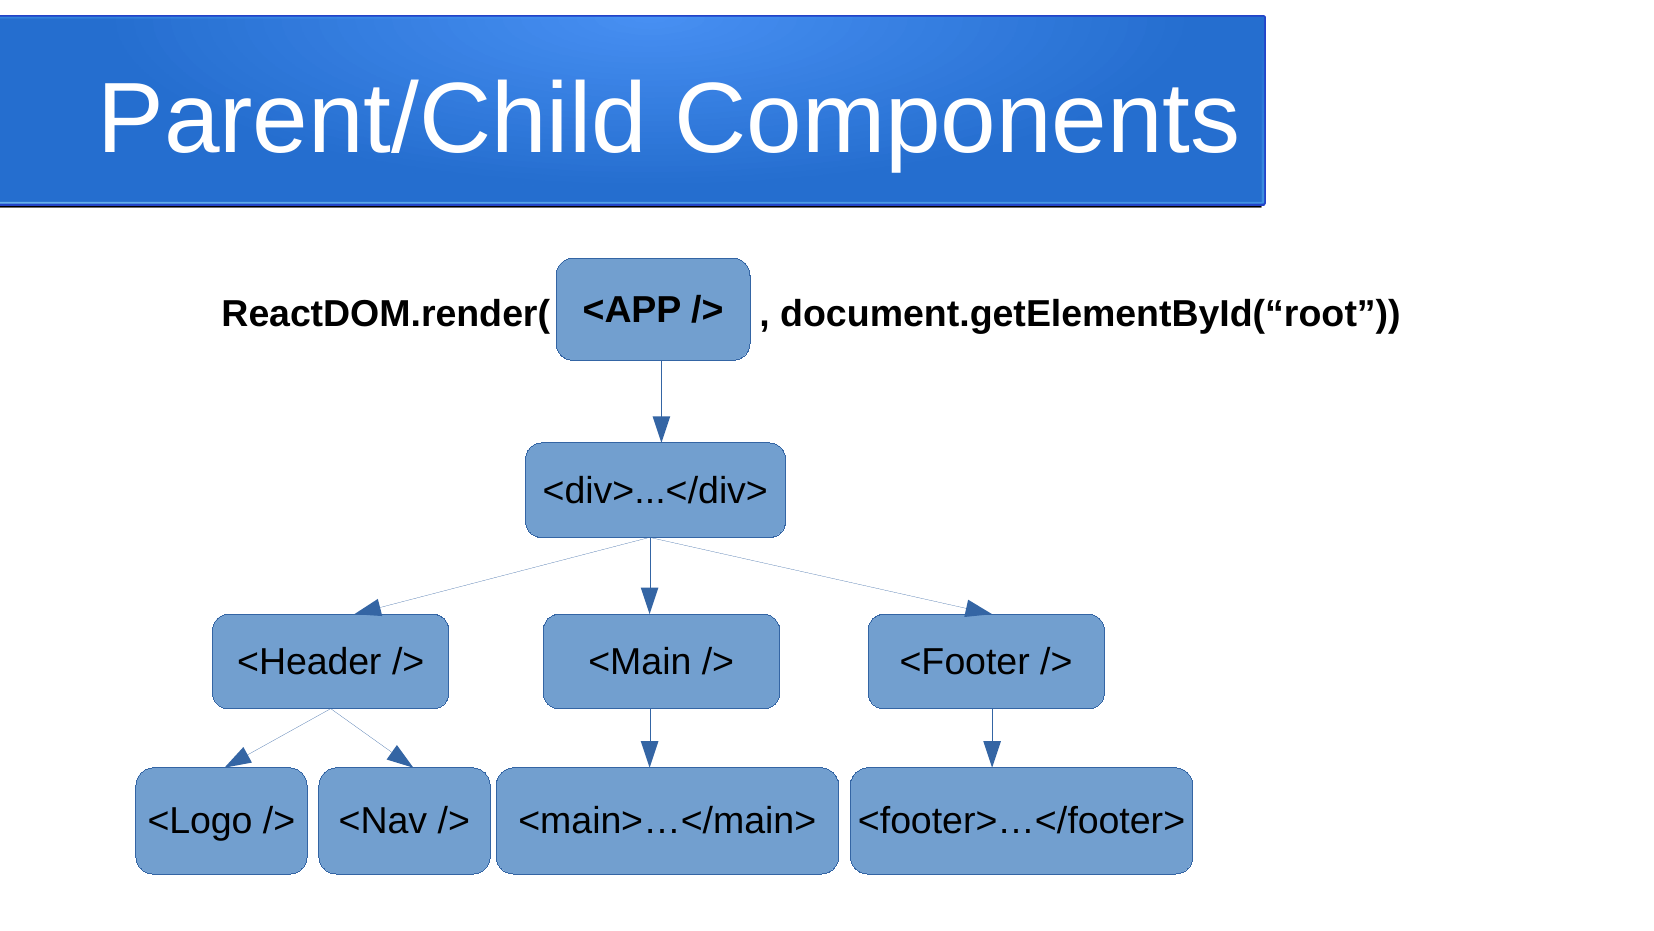

Parent/Child Components
<APP />
ReactDOM.render( , document.getElementById(“root”))
<div>...</div>
<Header />
<Main />
<Footer />
<Logo />
<Nav />
<main>…</main>
<footer>…</footer>